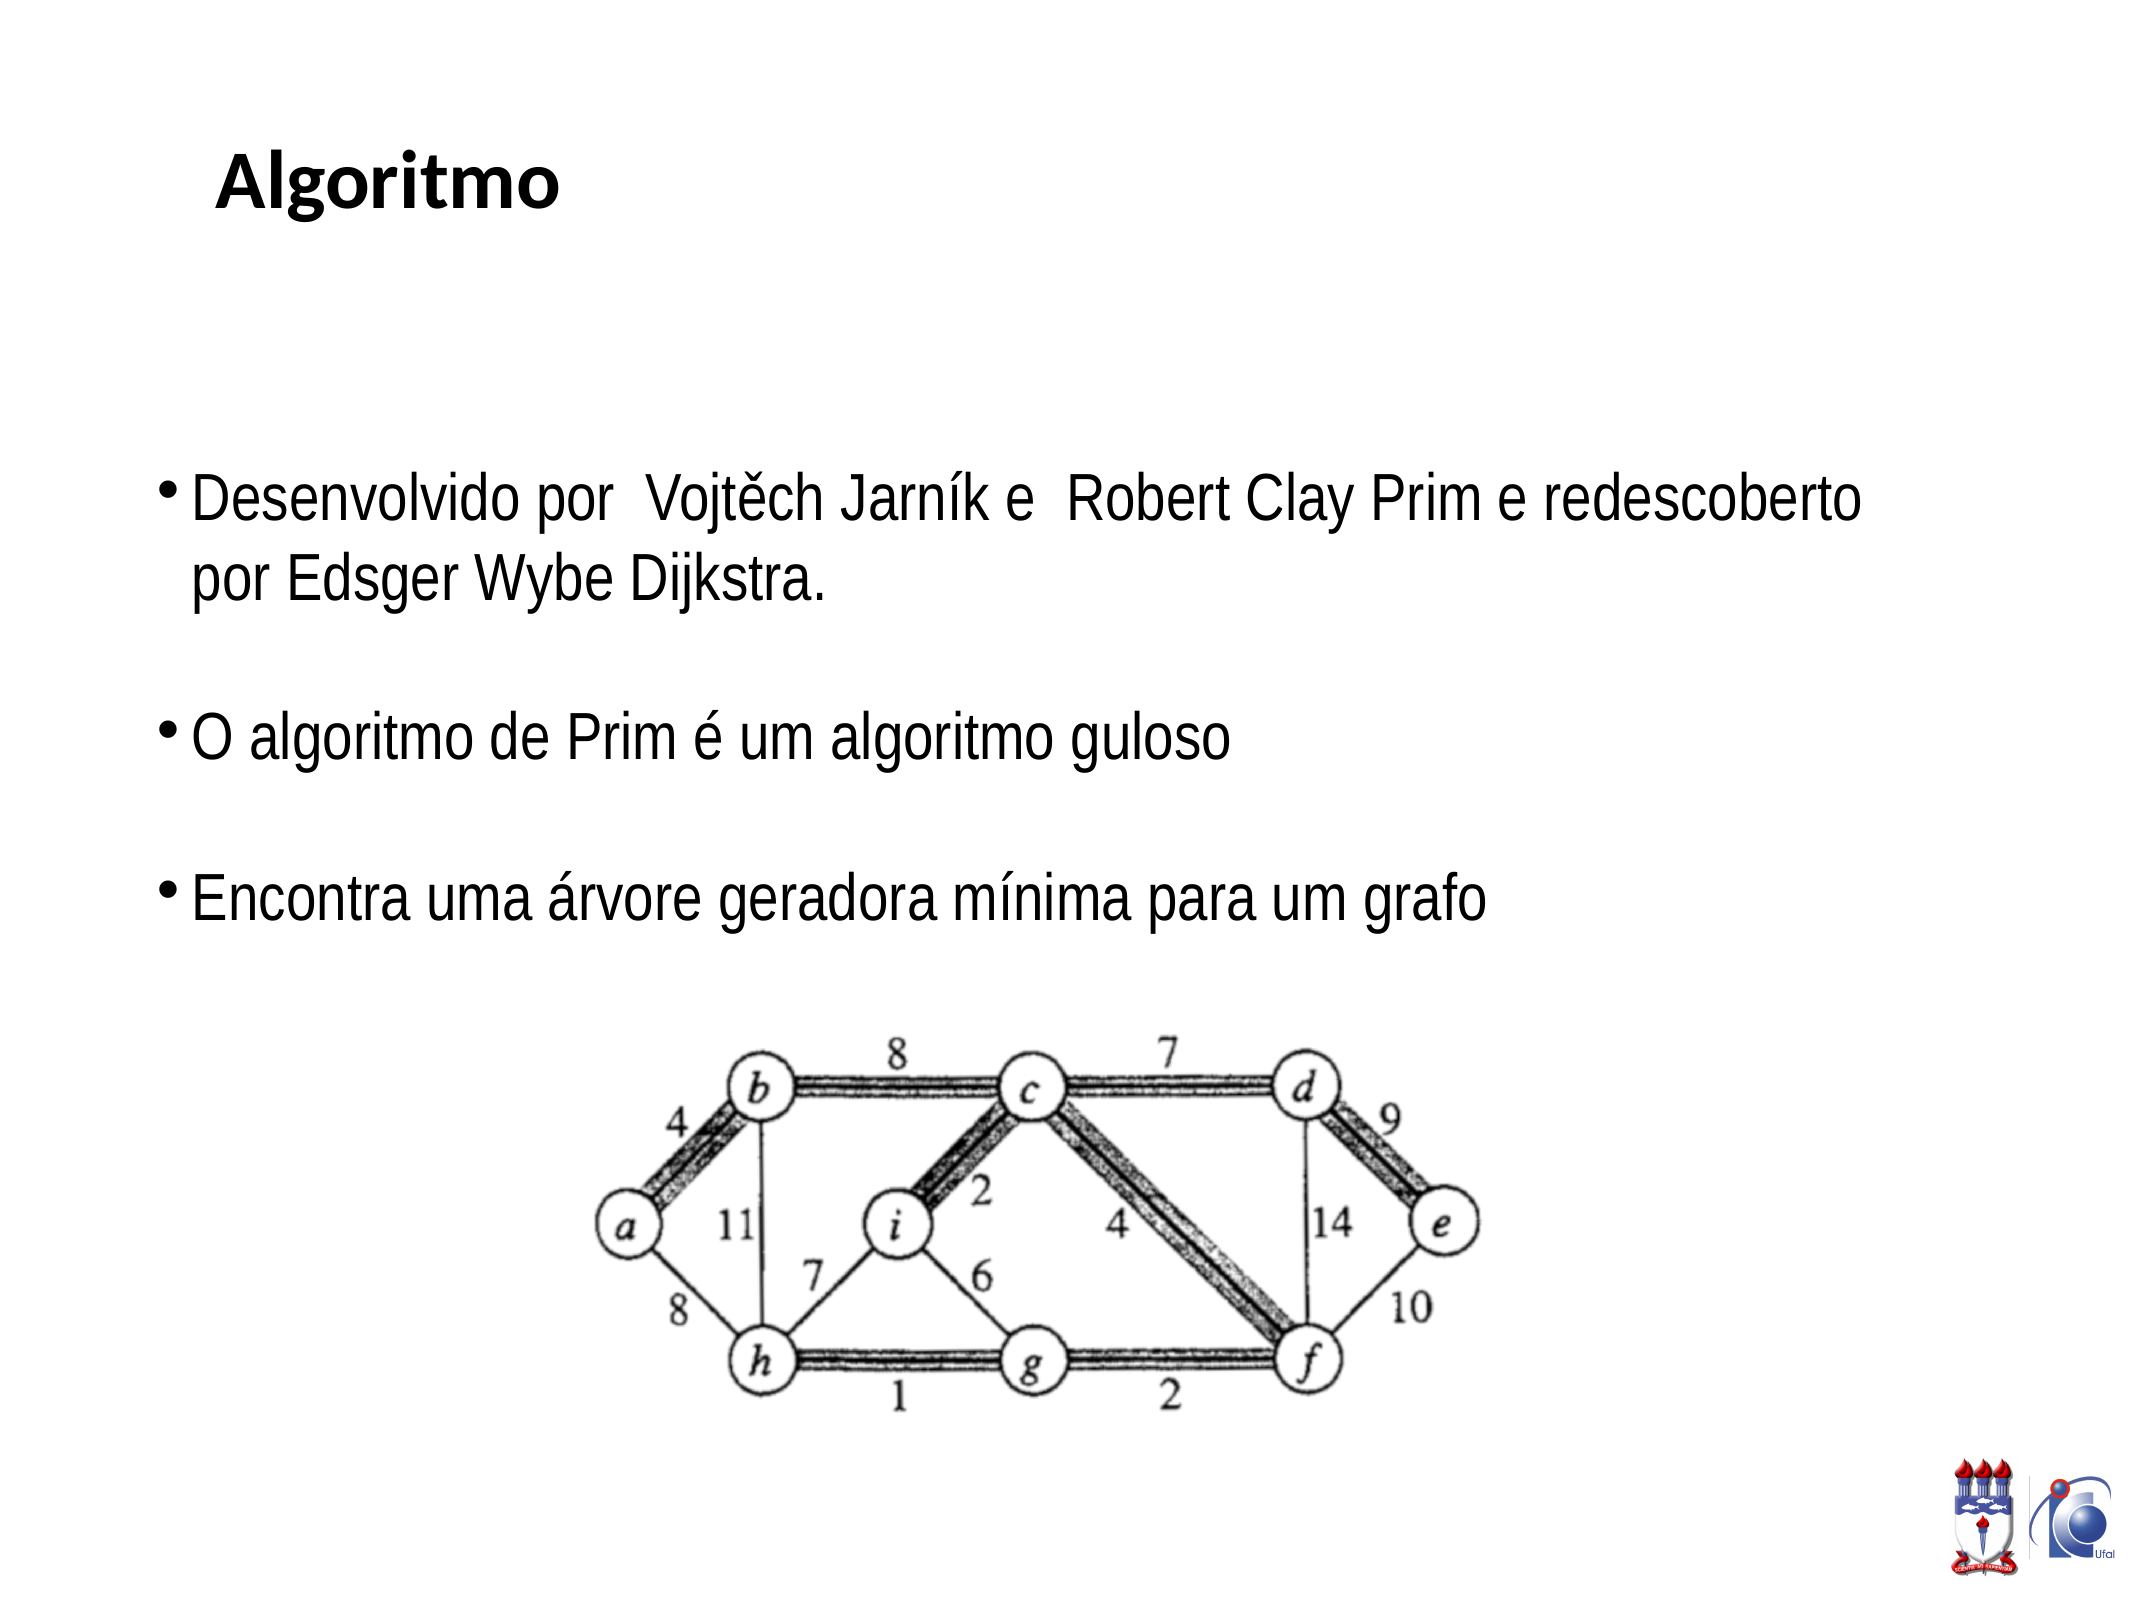

Algoritmo
Desenvolvido por Vojtěch Jarník e Robert Clay Prim e redescoberto por Edsger Wybe Dijkstra.
O algoritmo de Prim é um algoritmo guloso
Encontra uma árvore geradora mínima para um grafo